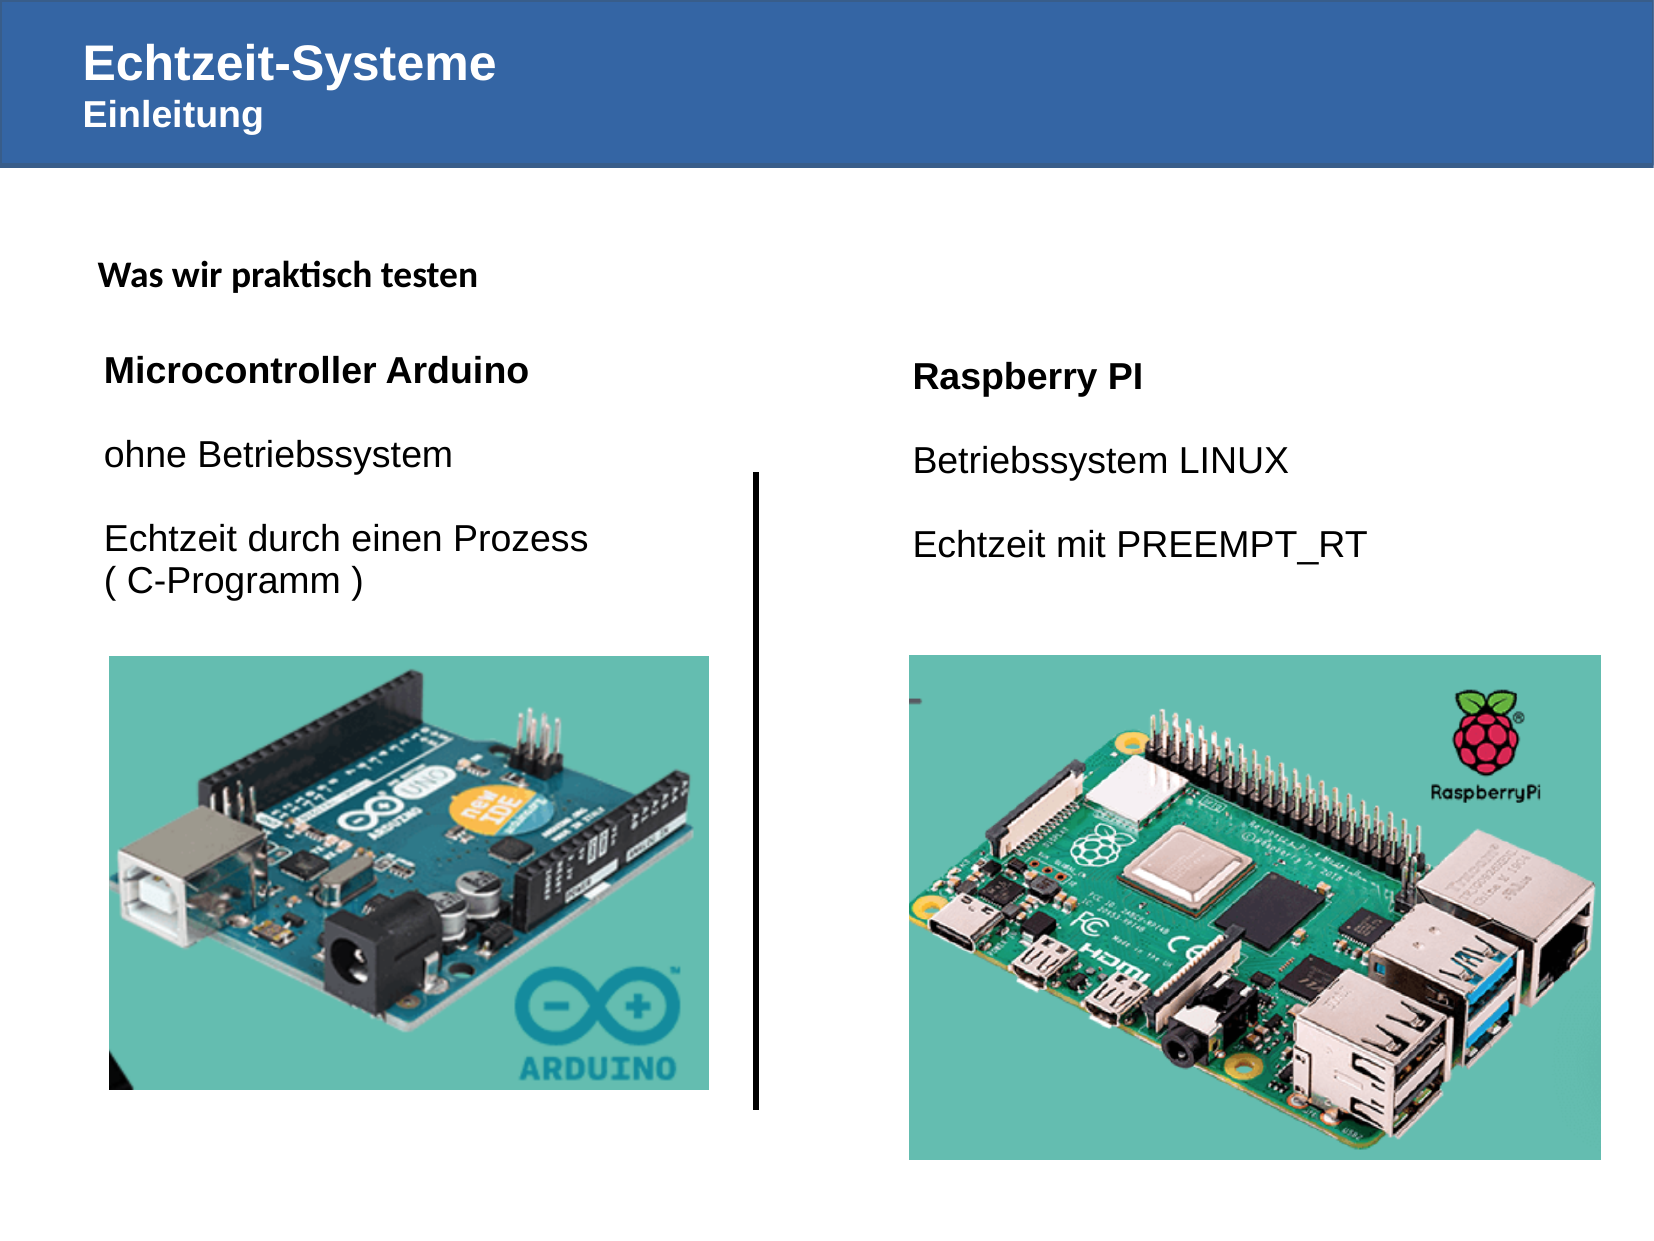

# Echtzeit-Systeme Einleitung
Was wir praktisch testen
Microcontroller Arduino
ohne Betriebssystem
Echtzeit durch einen Prozess
( C-Programm )
Raspberry PI
Betriebssystem LINUX
Echtzeit mit PREEMPT_RT